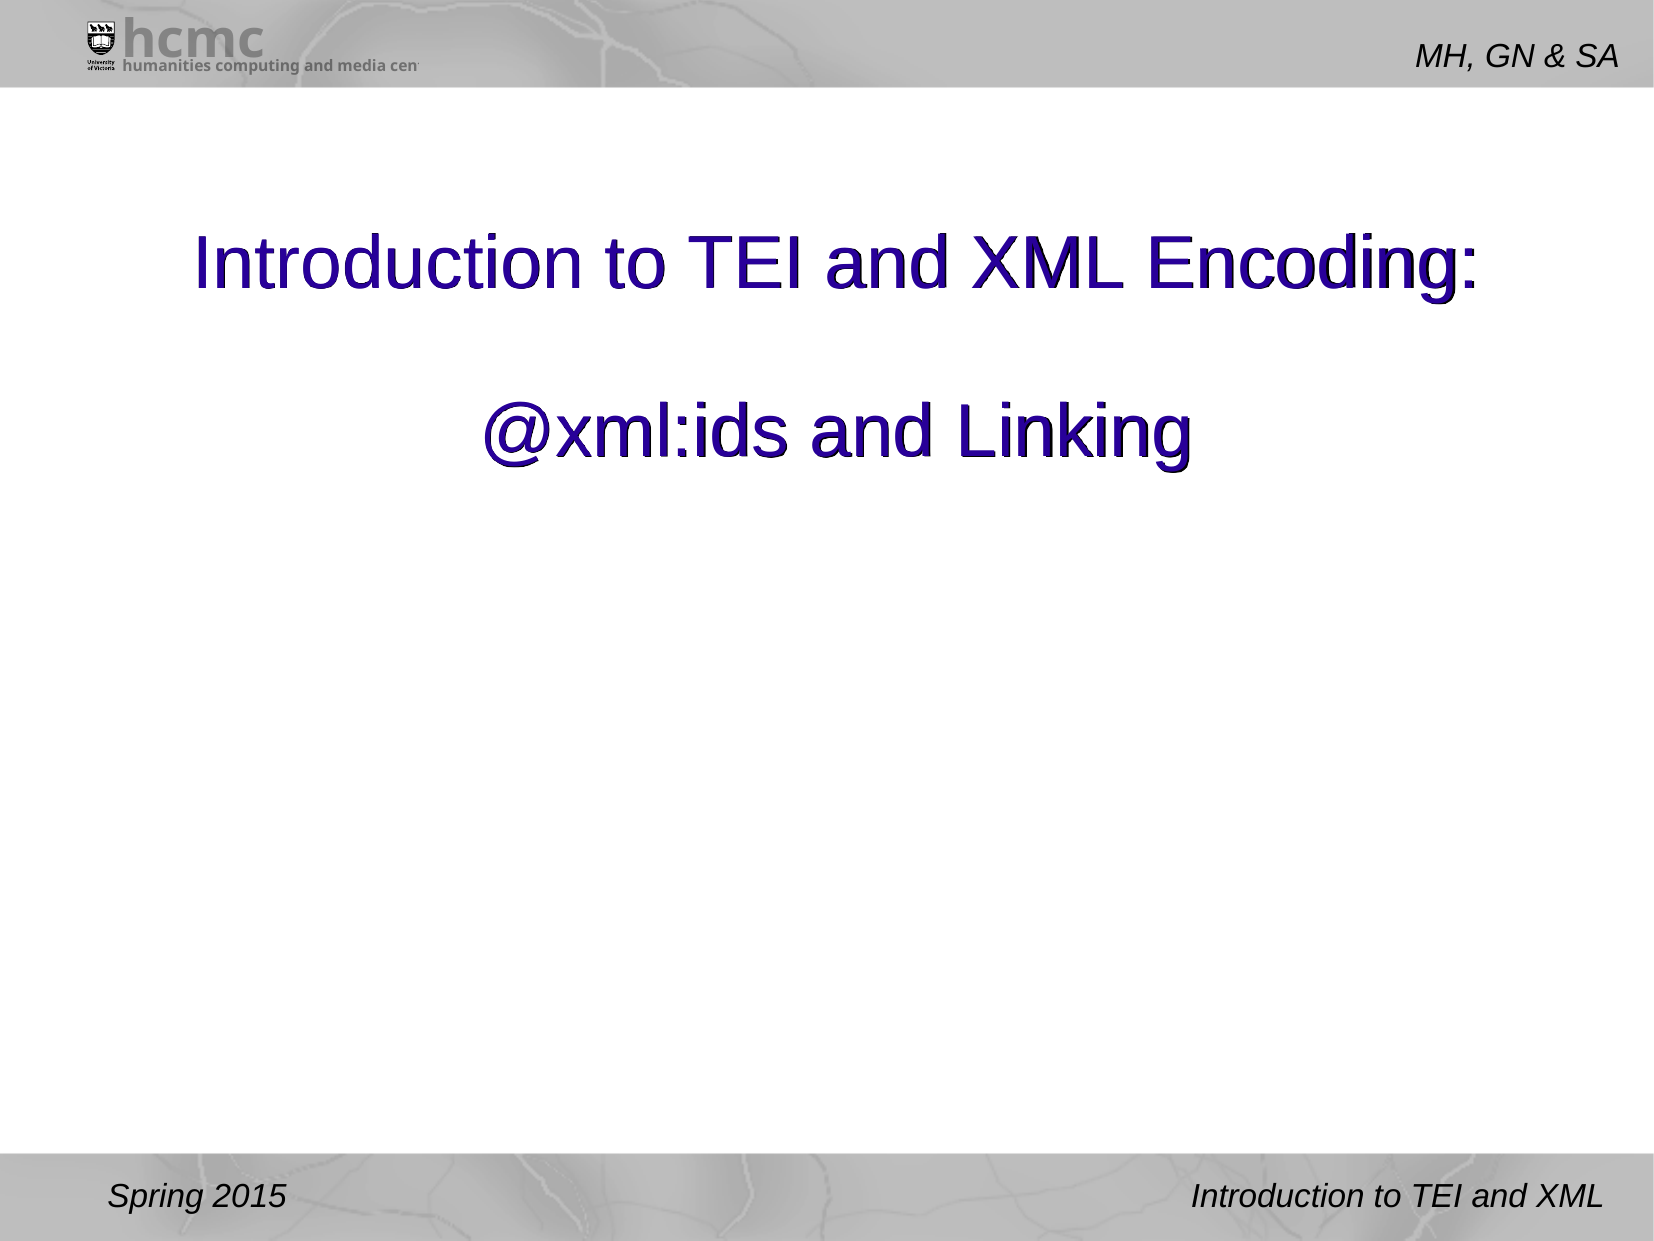

# Introduction to TEI and XML Encoding: @xml:ids and Linking